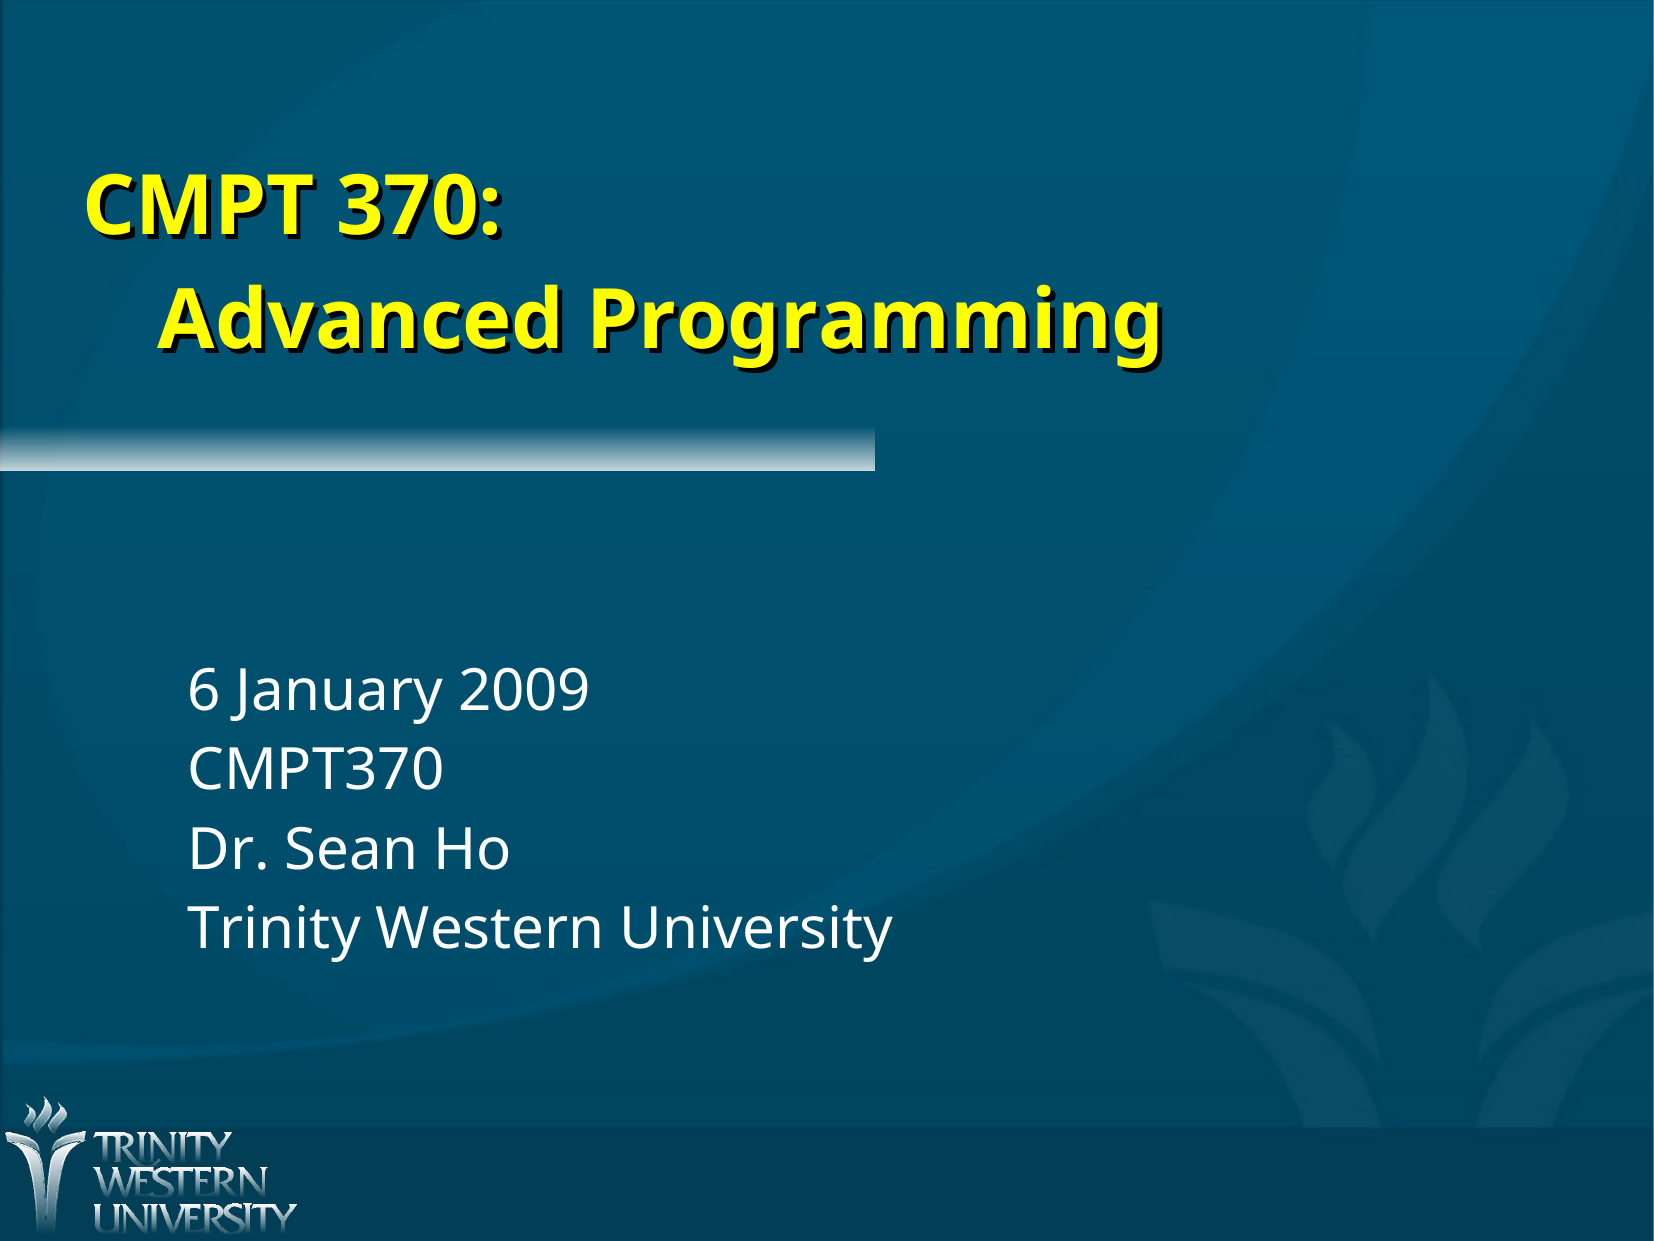

# CMPT 370: Advanced Programming
6 January 2009
CMPT370
Dr. Sean Ho
Trinity Western University